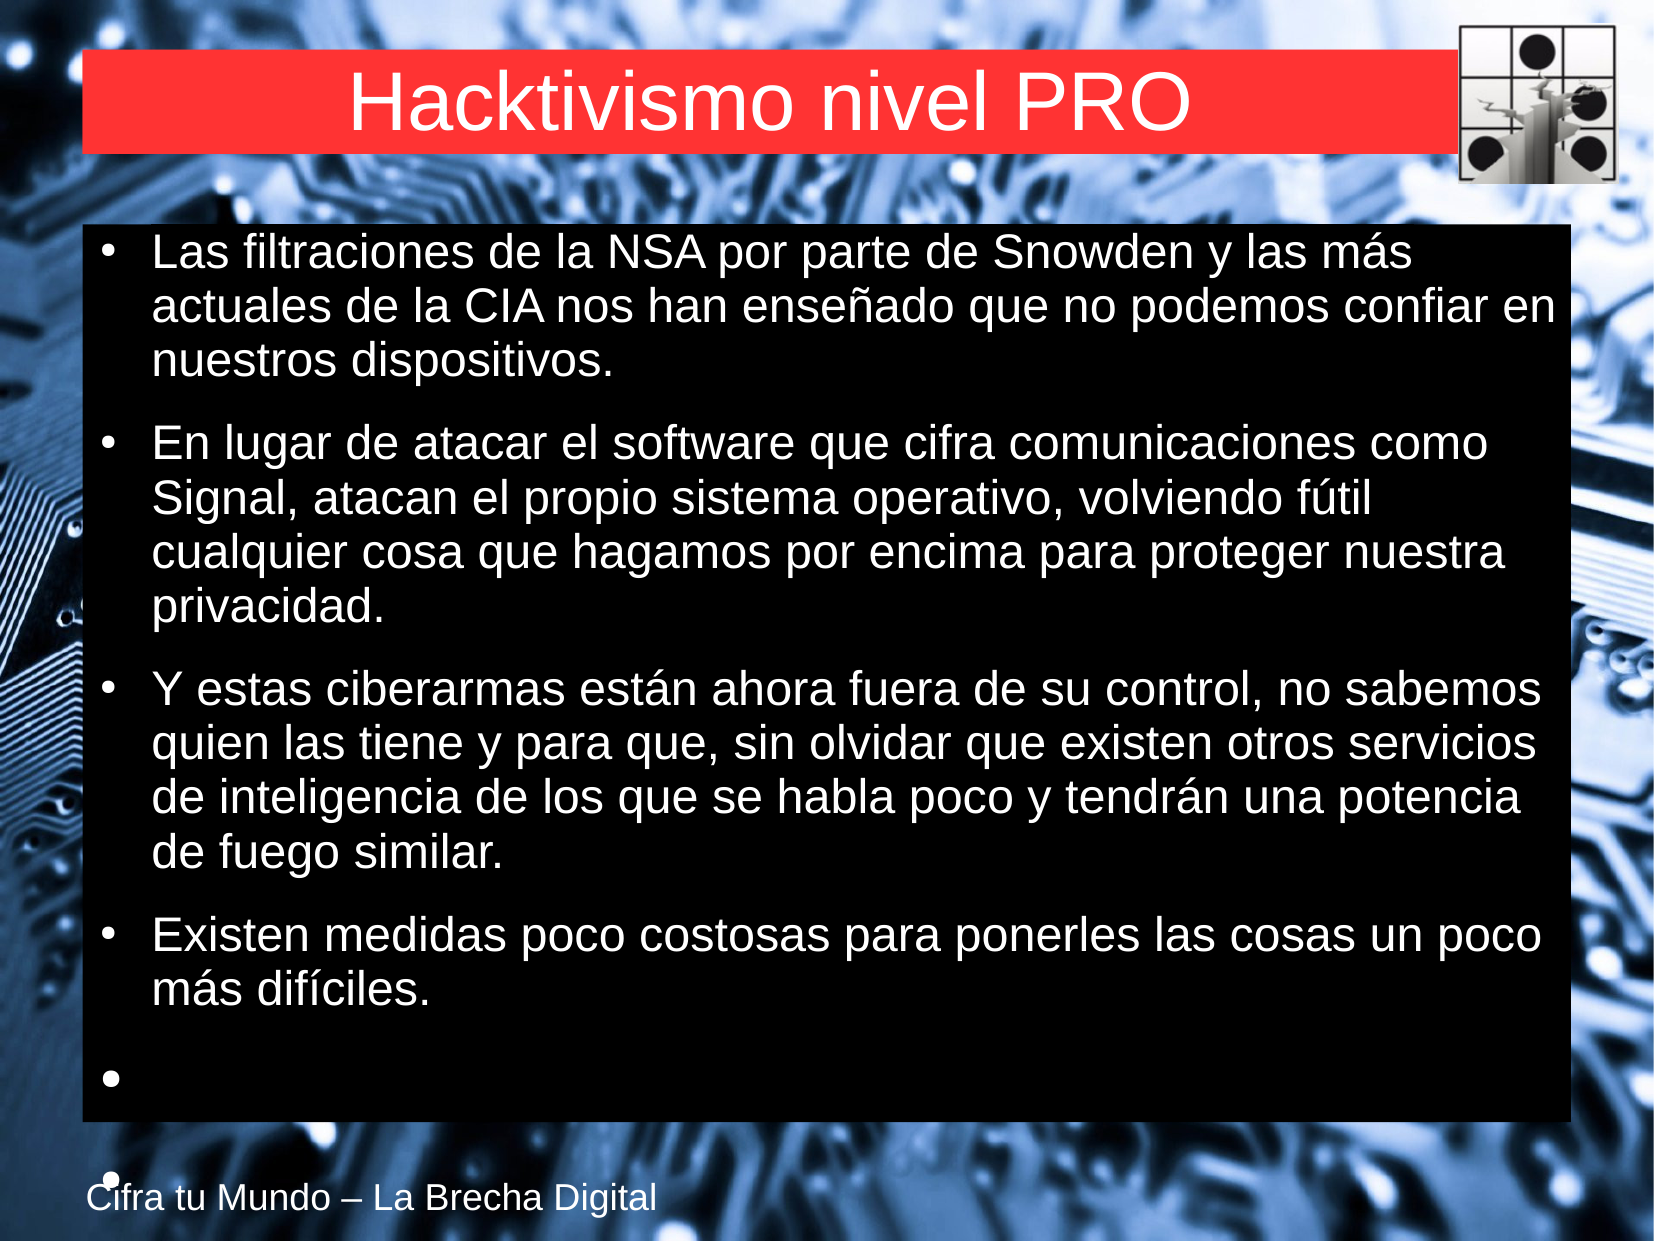

Tráfico de datos seguro con Tor y/o VPN
Hacktivismo nivel PRO
# Las filtraciones de la NSA por parte de Snowden y las más actuales de la CIA nos han enseñado que no podemos confiar en nuestros dispositivos.
En lugar de atacar el software que cifra comunicaciones como Signal, atacan el propio sistema operativo, volviendo fútil cualquier cosa que hagamos por encima para proteger nuestra privacidad.
Y estas ciberarmas están ahora fuera de su control, no sabemos quien las tiene y para que, sin olvidar que existen otros servicios de inteligencia de los que se habla poco y tendrán una potencia de fuego similar.
Existen medidas poco costosas para ponerles las cosas un poco más difíciles.
Cifra tu Mundo – La Brecha Digital